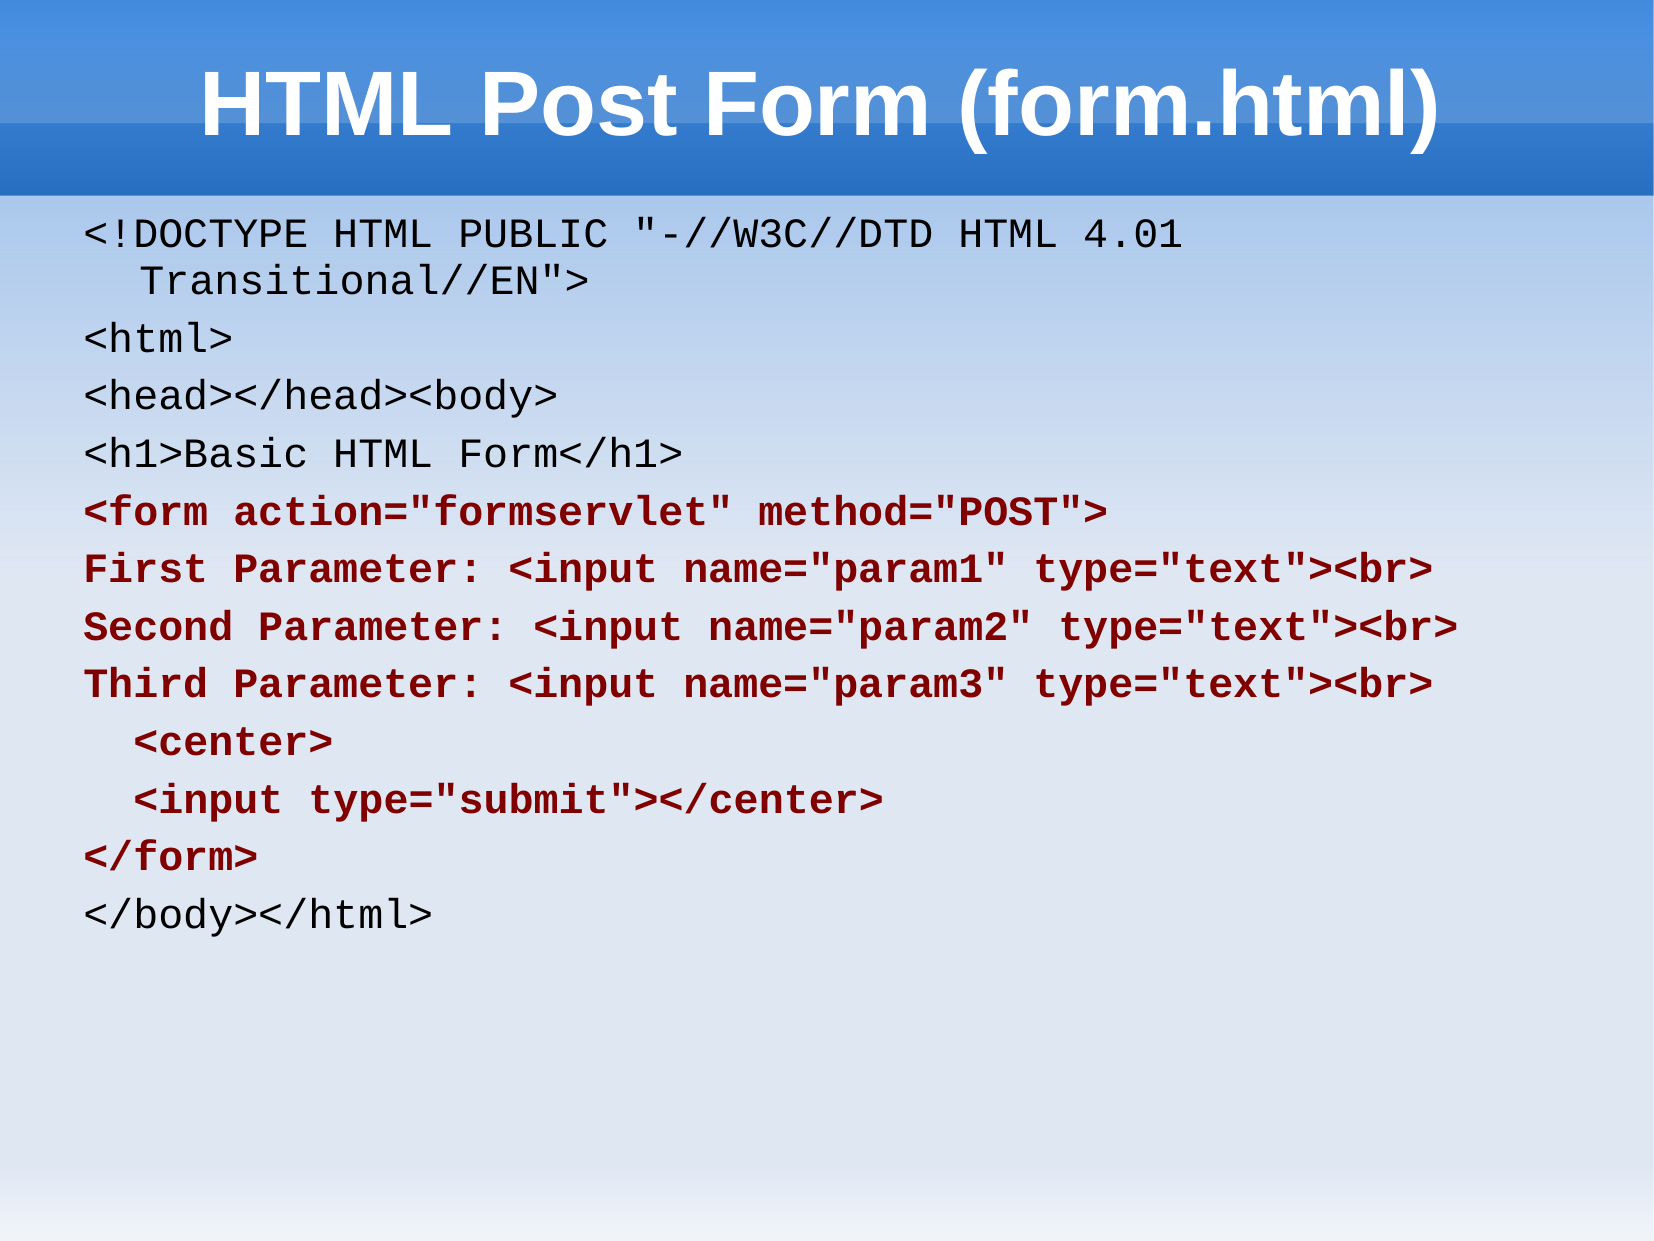

# HTML Post Form (form.html)
<!DOCTYPE HTML PUBLIC "-//W3C//DTD HTML 4.01 Transitional//EN">
<html>
<head></head><body>
<h1>Basic HTML Form</h1>
<form action="formservlet" method="POST">
First Parameter: <input name="param1" type="text"><br>
Second Parameter: <input name="param2" type="text"><br>
Third Parameter: <input name="param3" type="text"><br>
 <center>
 <input type="submit"></center>
</form>
</body></html>